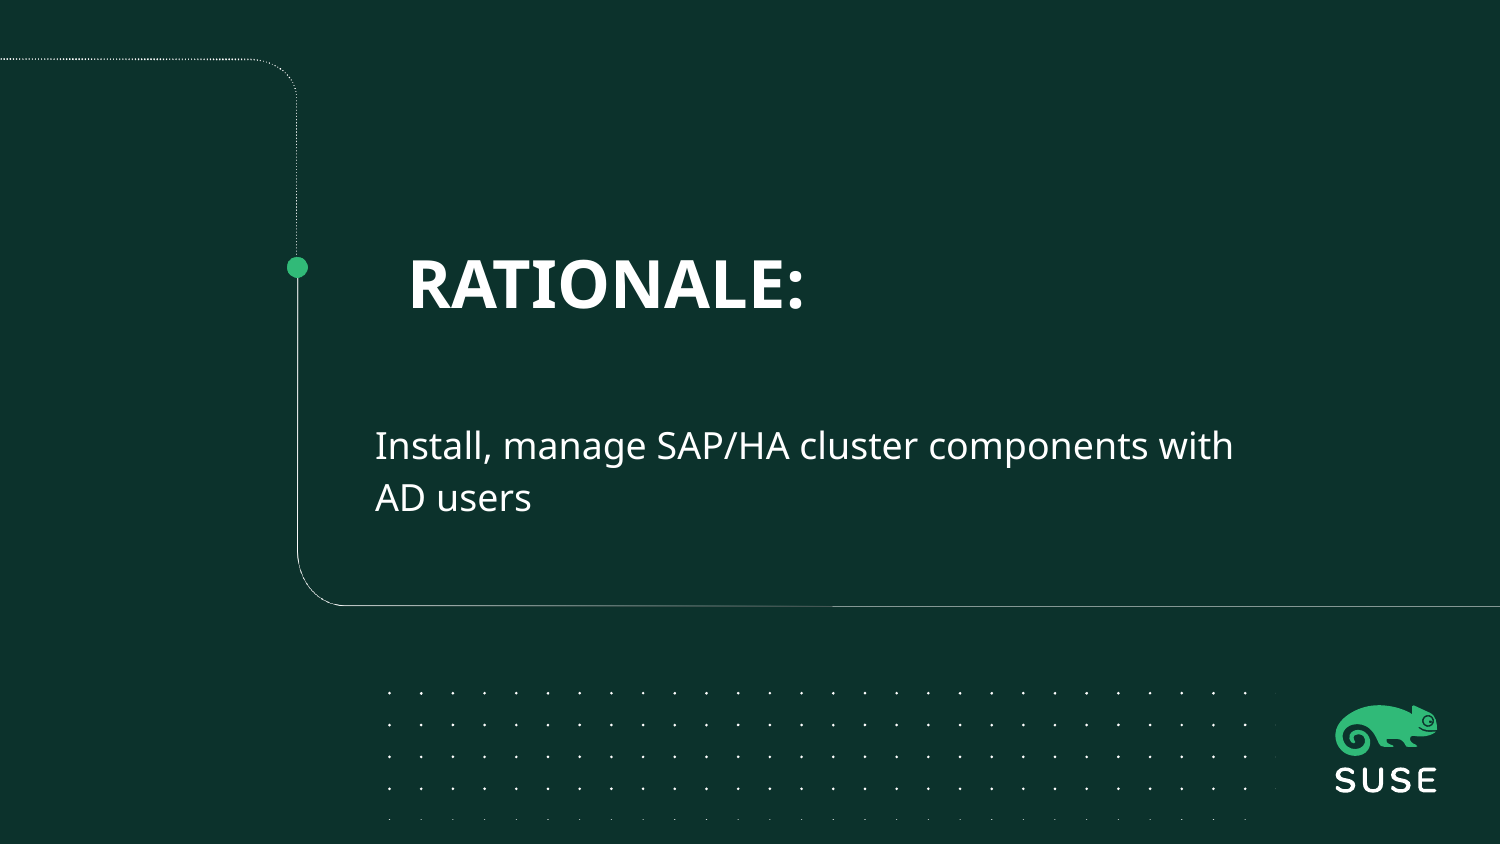

# RATIONALE:
Install, manage SAP/HA cluster components with AD users